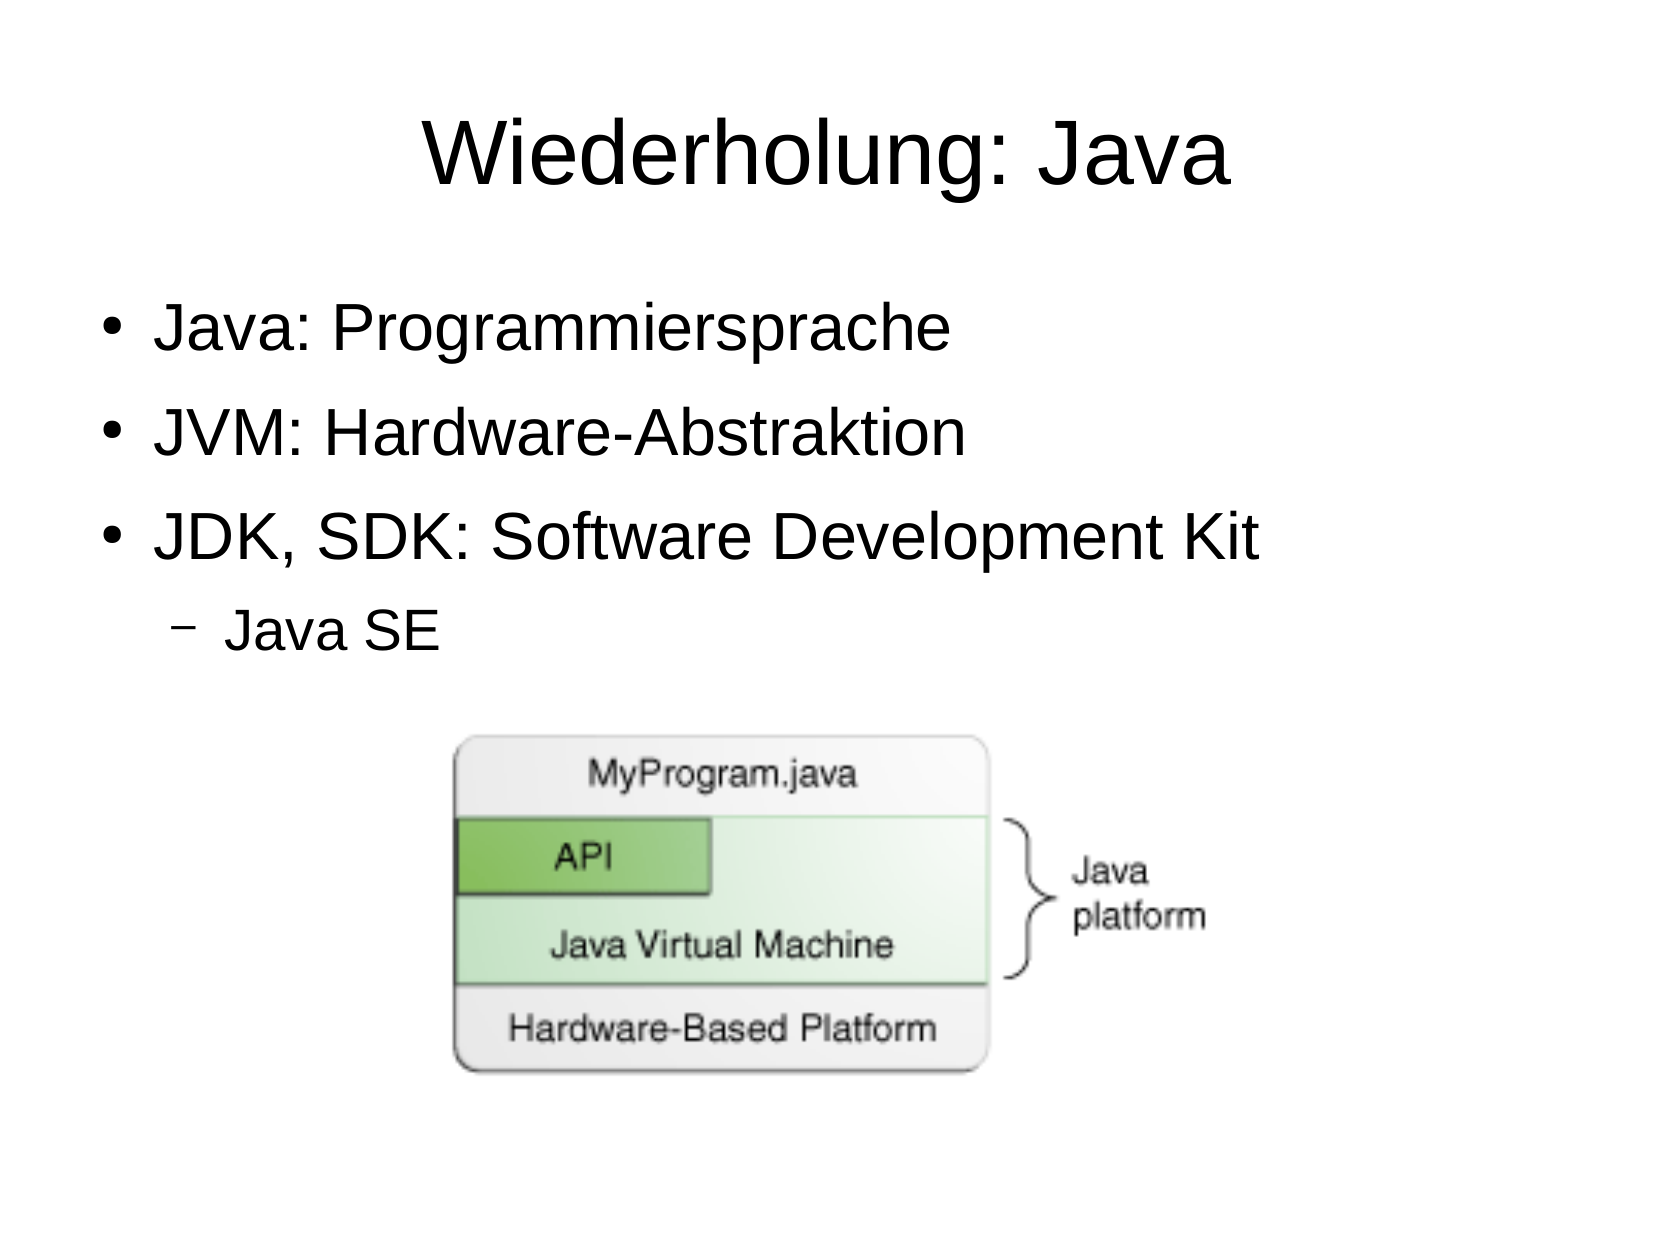

# Wiederholung: Java
Java: Programmiersprache
JVM: Hardware-Abstraktion
JDK, SDK: Software Development Kit
Java SE